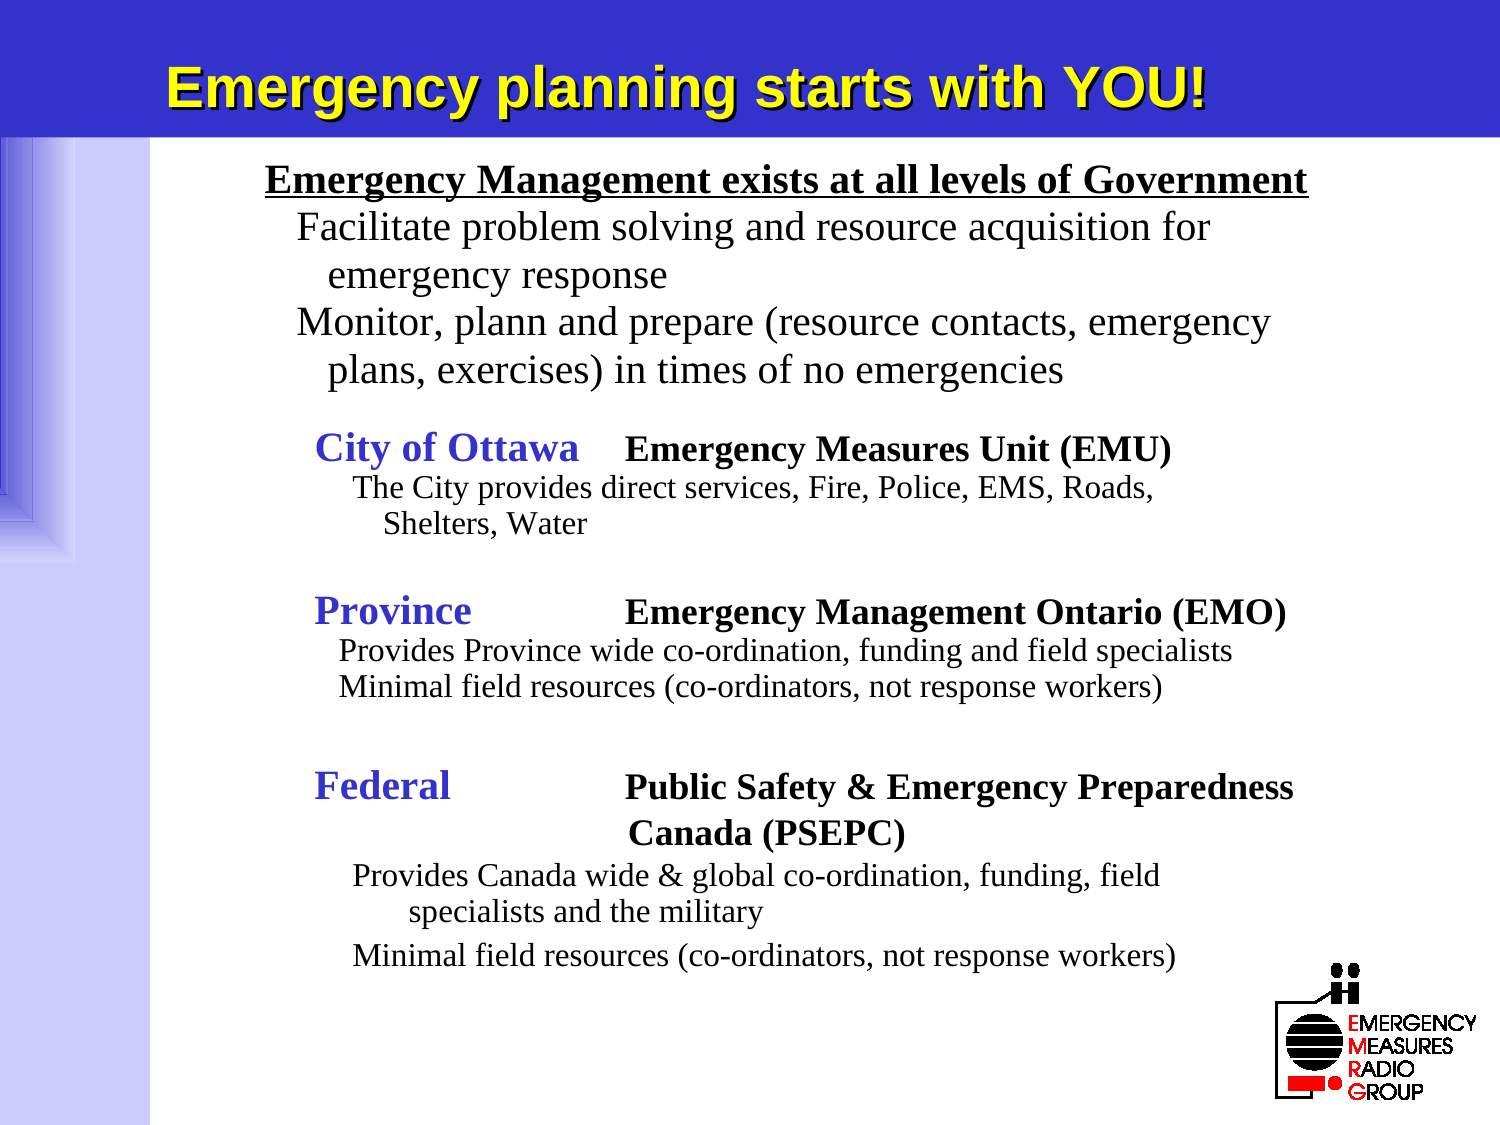

Emergency planning starts with YOU!
Emergency Management exists at all levels of Government
Facilitate problem solving and resource acquisition for emergency response
Monitor, plann and prepare (resource contacts, emergency plans, exercises) in times of no emergencies
City of Ottawa	 Emergency Measures Unit (EMU)
The City provides direct services, Fire, Police, EMS, Roads, Shelters, Water
Province	 Emergency Management Ontario (EMO)
Provides Province wide co-ordination, funding and field specialists
Minimal field resources (co-ordinators, not response workers)
Federal	 	 Public Safety & Emergency Preparedness
 Canada (PSEPC)
Provides Canada wide & global co-ordination, funding, field specialists and the military
Minimal field resources (co-ordinators, not response workers)